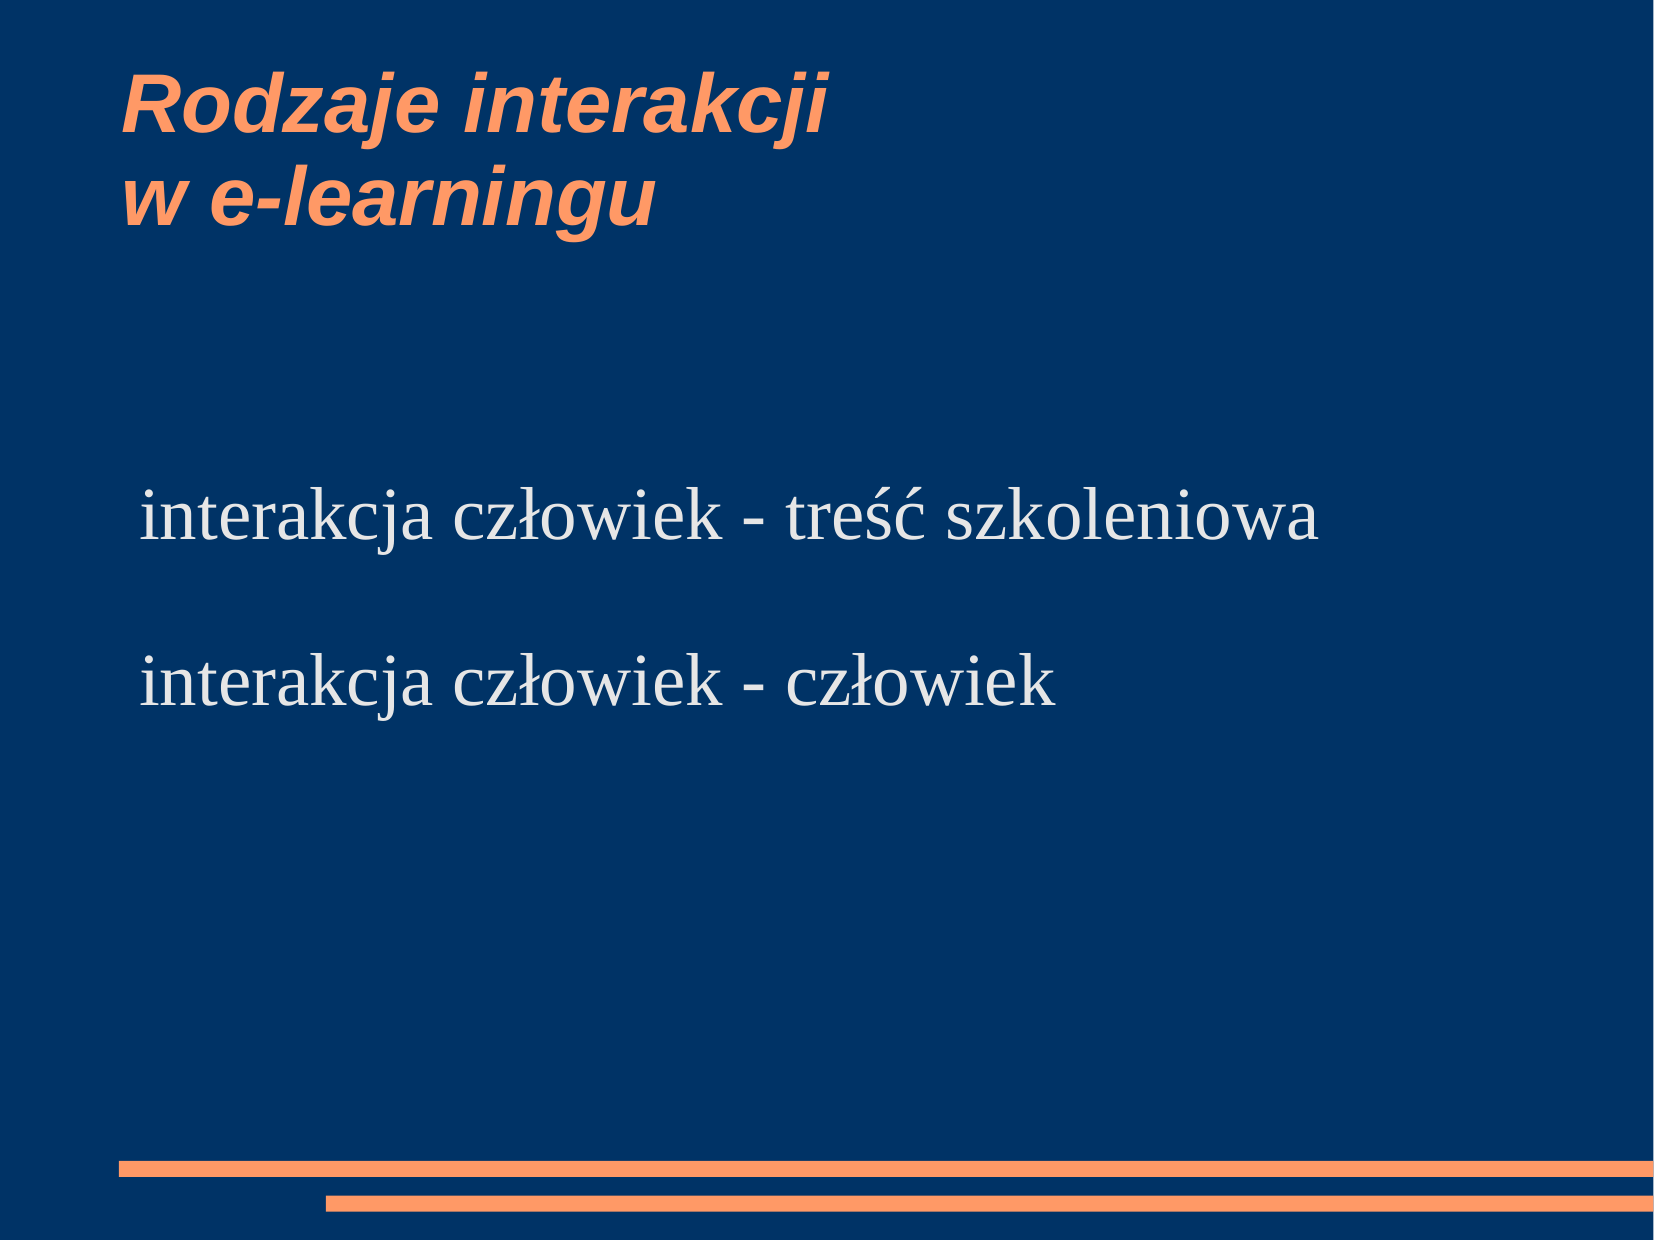

# Rodzaje interakcji w e-learningu
interakcja człowiek - treść szkoleniowa
interakcja człowiek - człowiek